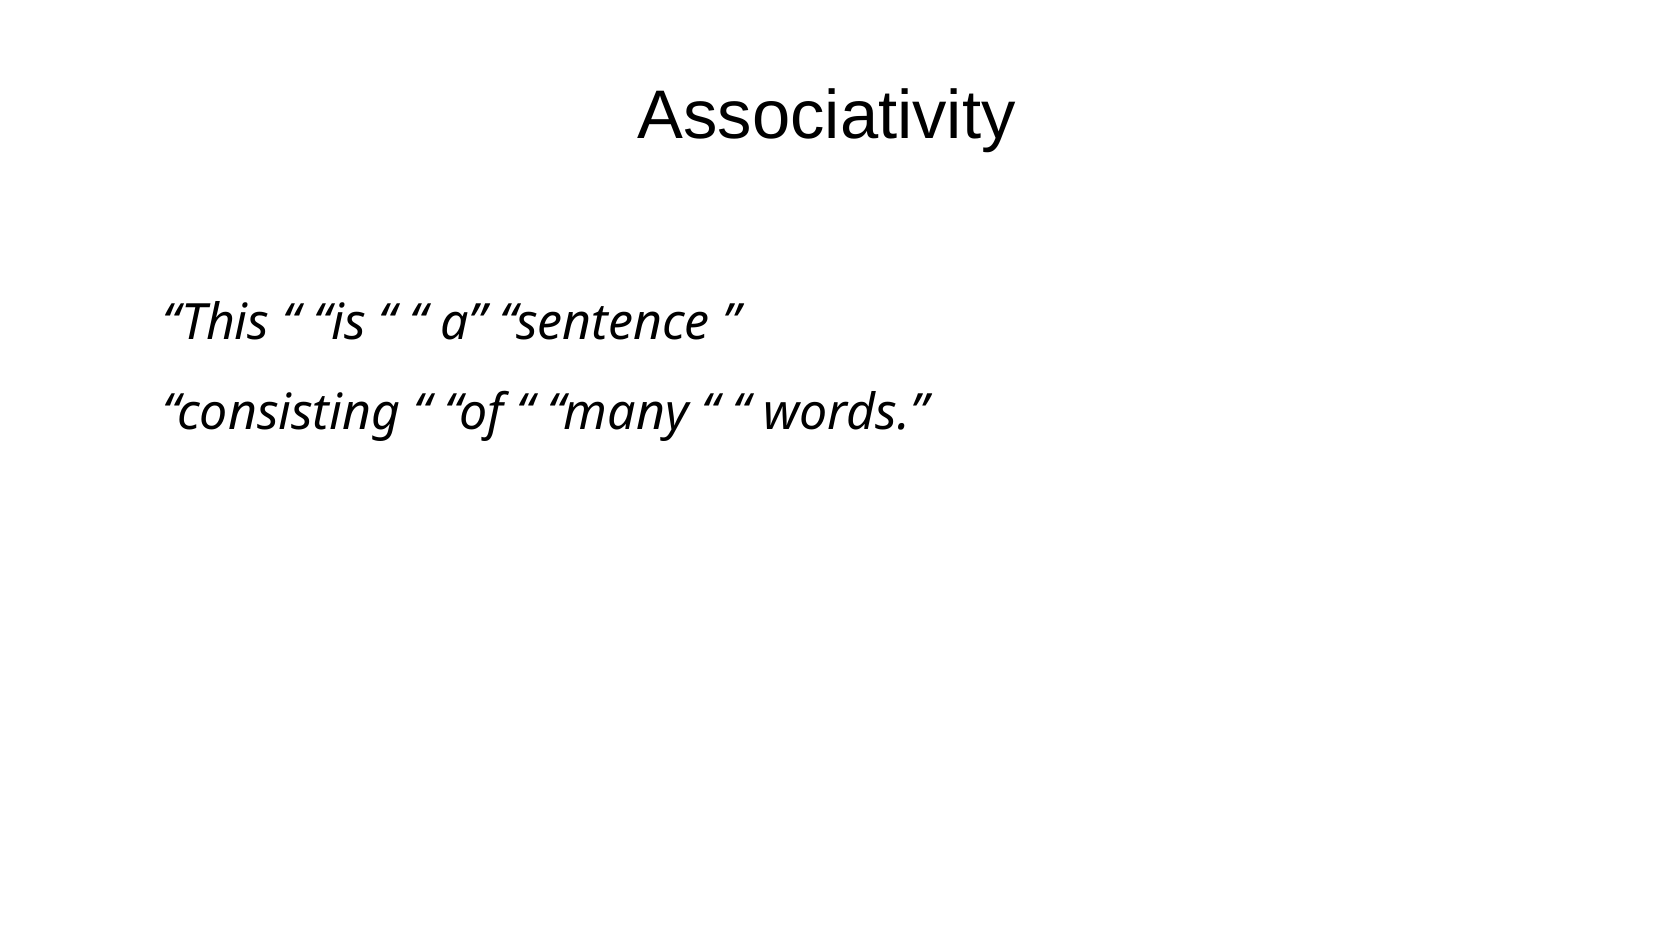

# Associativity
(“This “ “is “ “ a” “sentence ”)
(“consisting “ “of “ “many “ “ words.”)